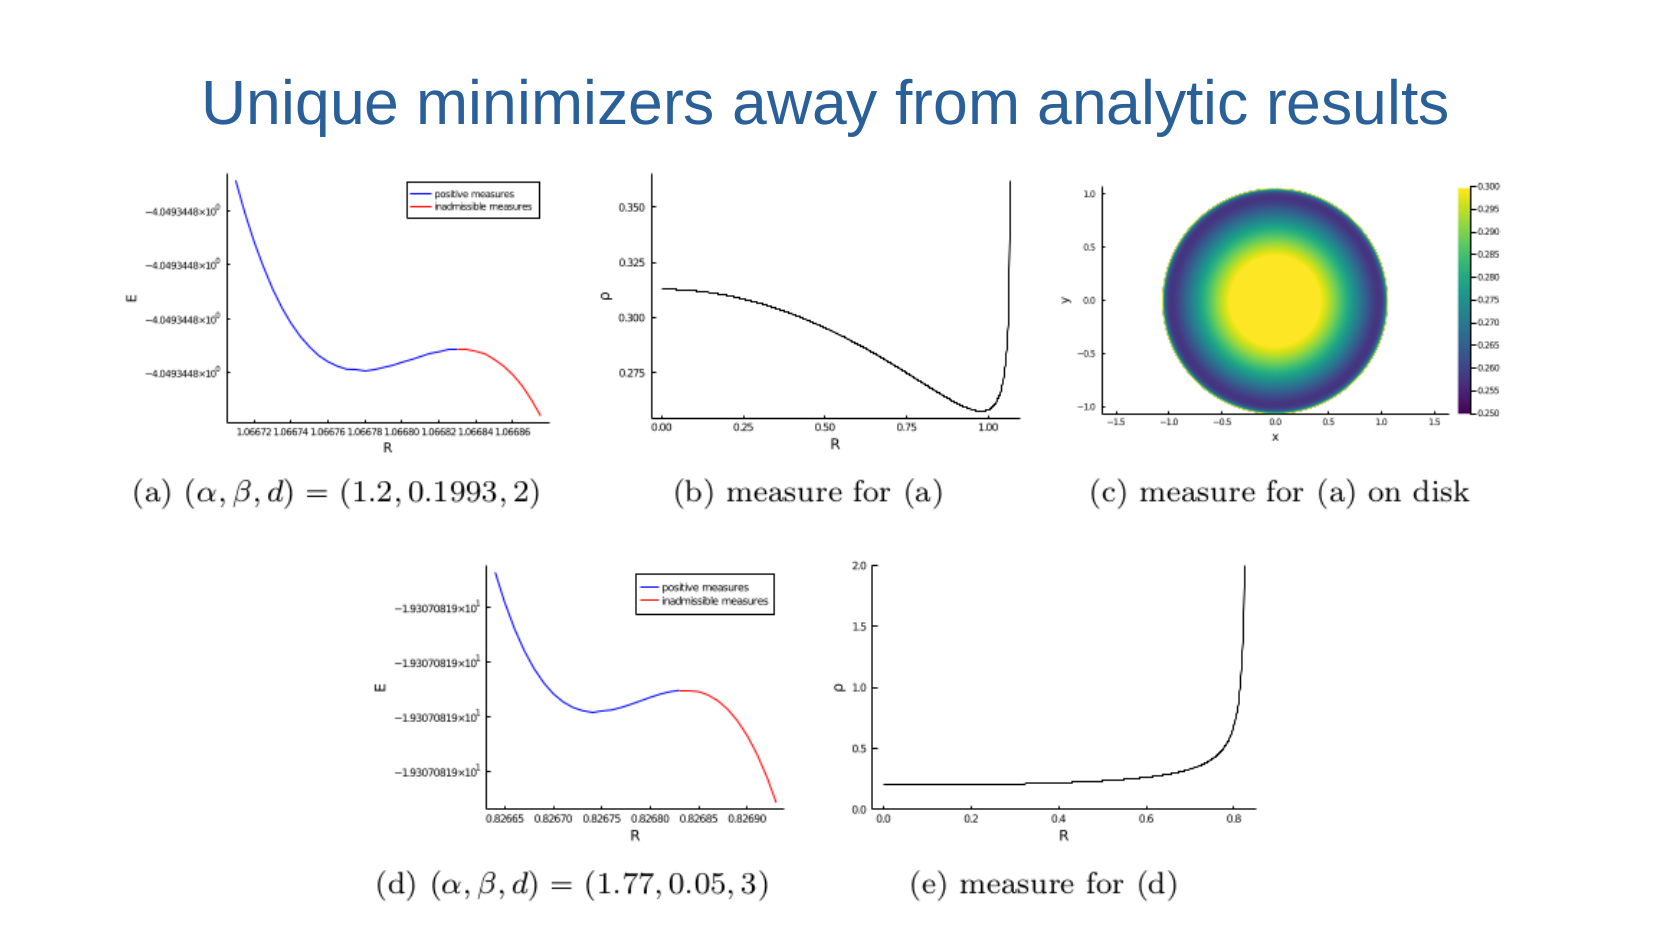

# Unique minimizers away from analytic results